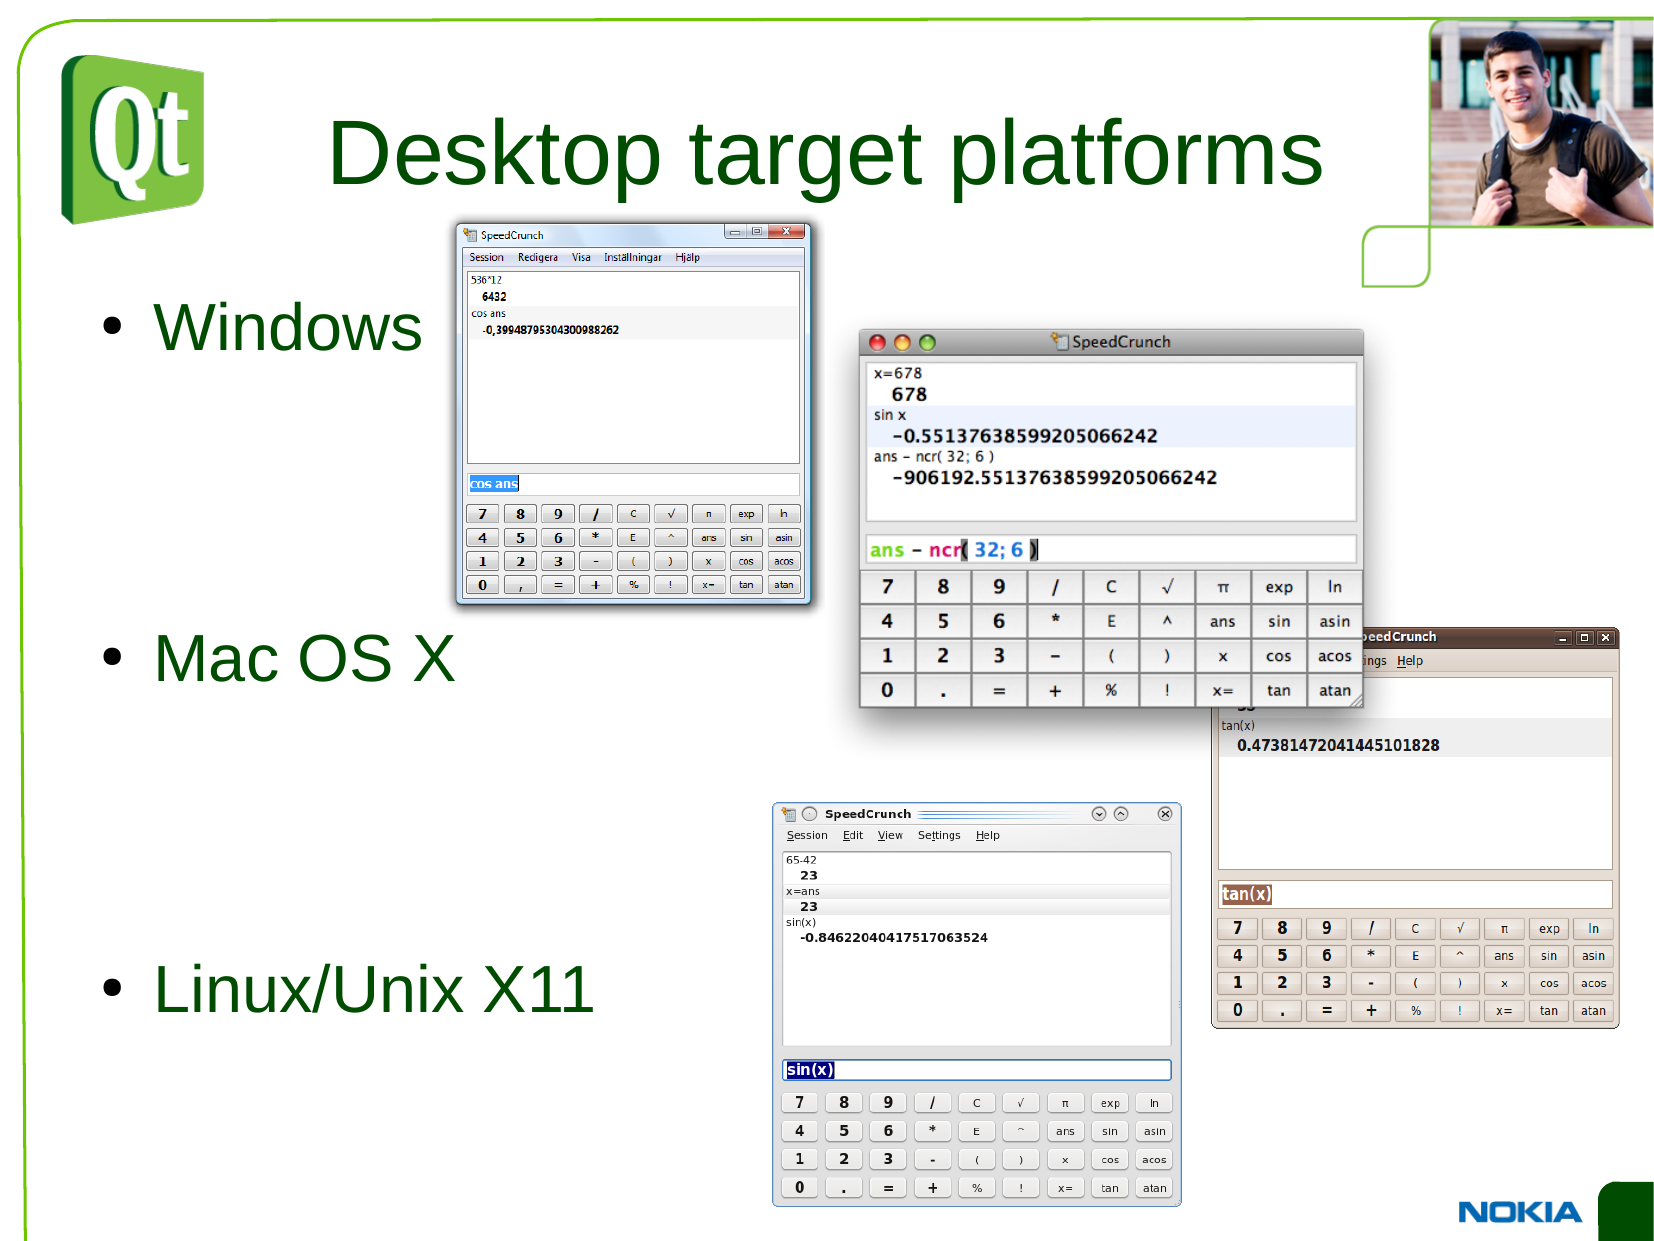

# Desktop target platforms
Windows
Mac OS X
Linux/Unix X11